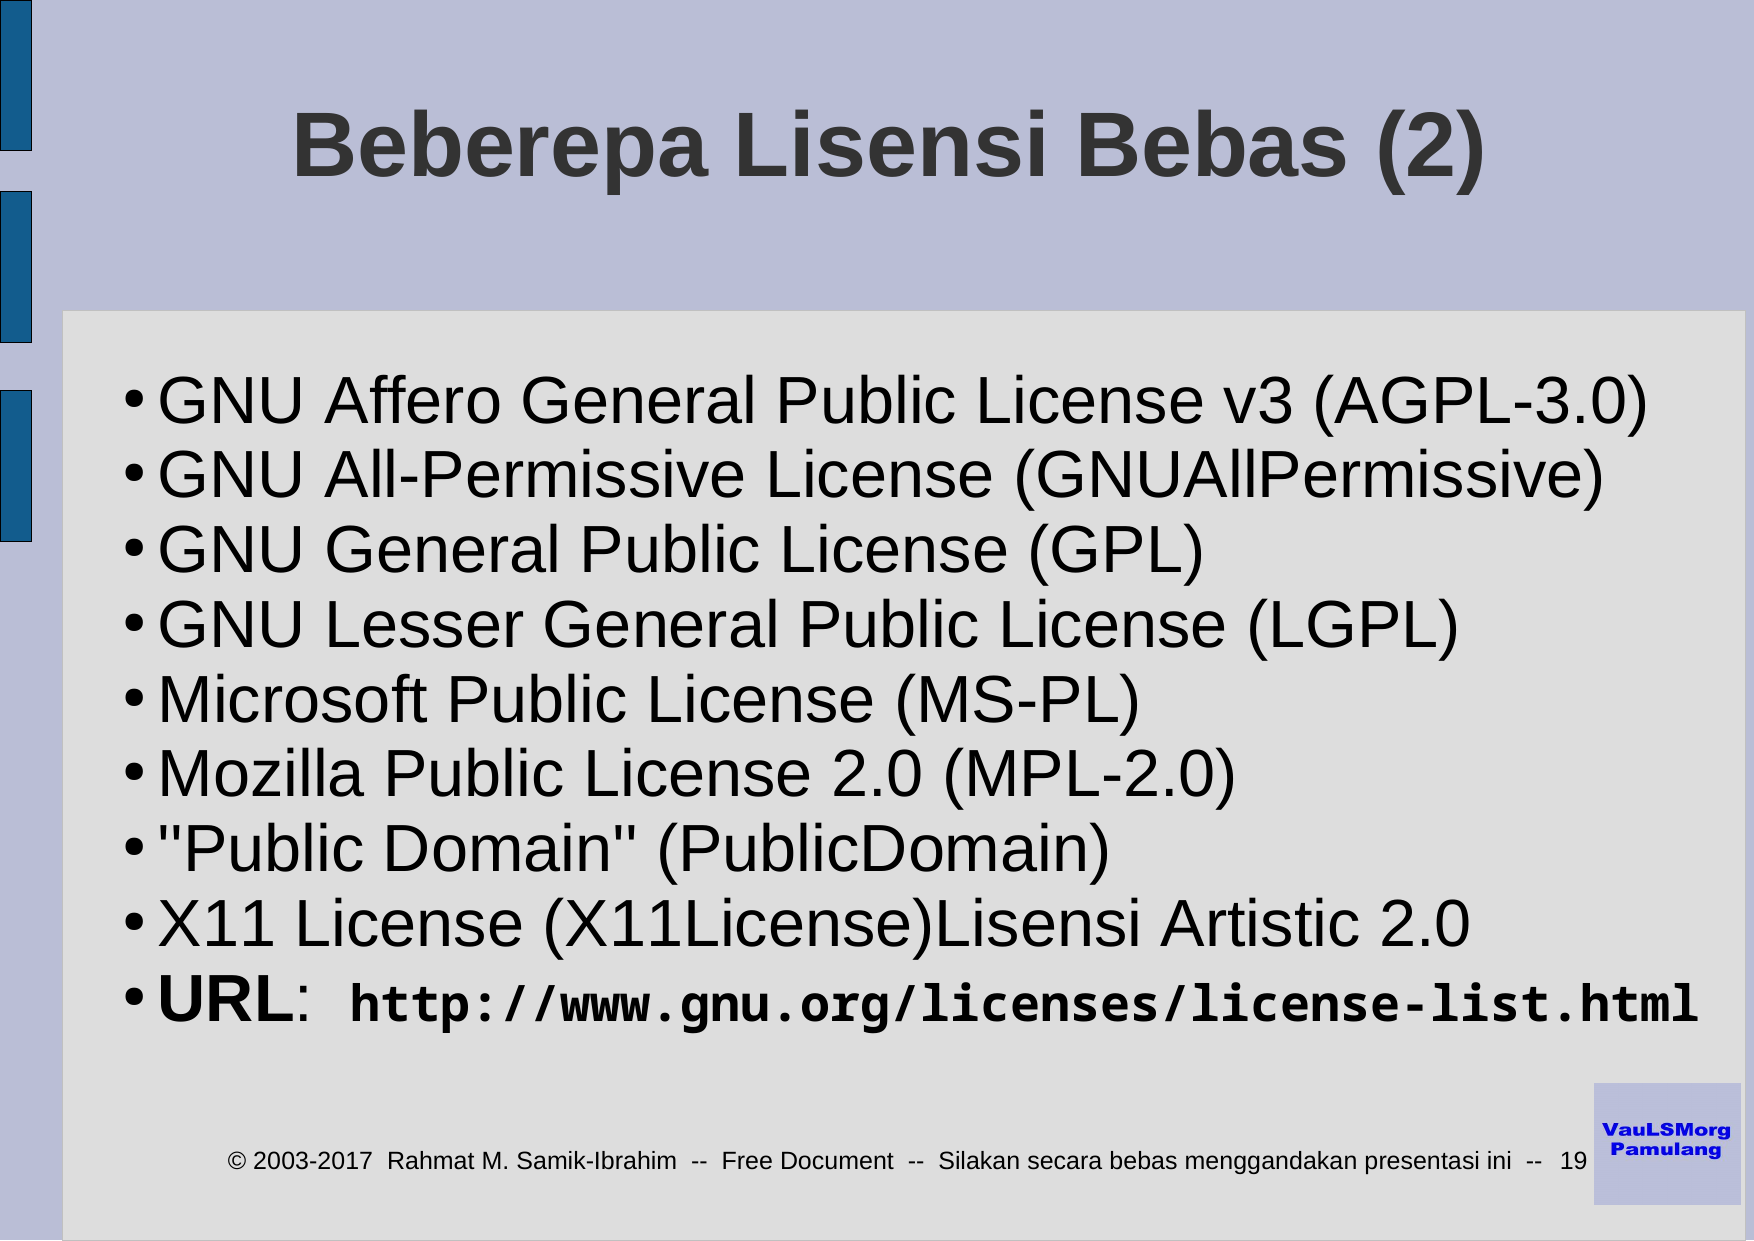

# Beberepa Lisensi Bebas (2)
GNU Affero General Public License v3 (AGPL-3.0)
GNU All-Permissive License (GNUAllPermissive)
GNU General Public License (GPL)
GNU Lesser General Public License (LGPL)
Microsoft Public License (MS-PL)
Mozilla Public License 2.0 (MPL-2.0)
''Public Domain'' (PublicDomain)
X11 License (X11License)Lisensi Artistic 2.0
URL: http://www.gnu.org/licenses/license-list.html